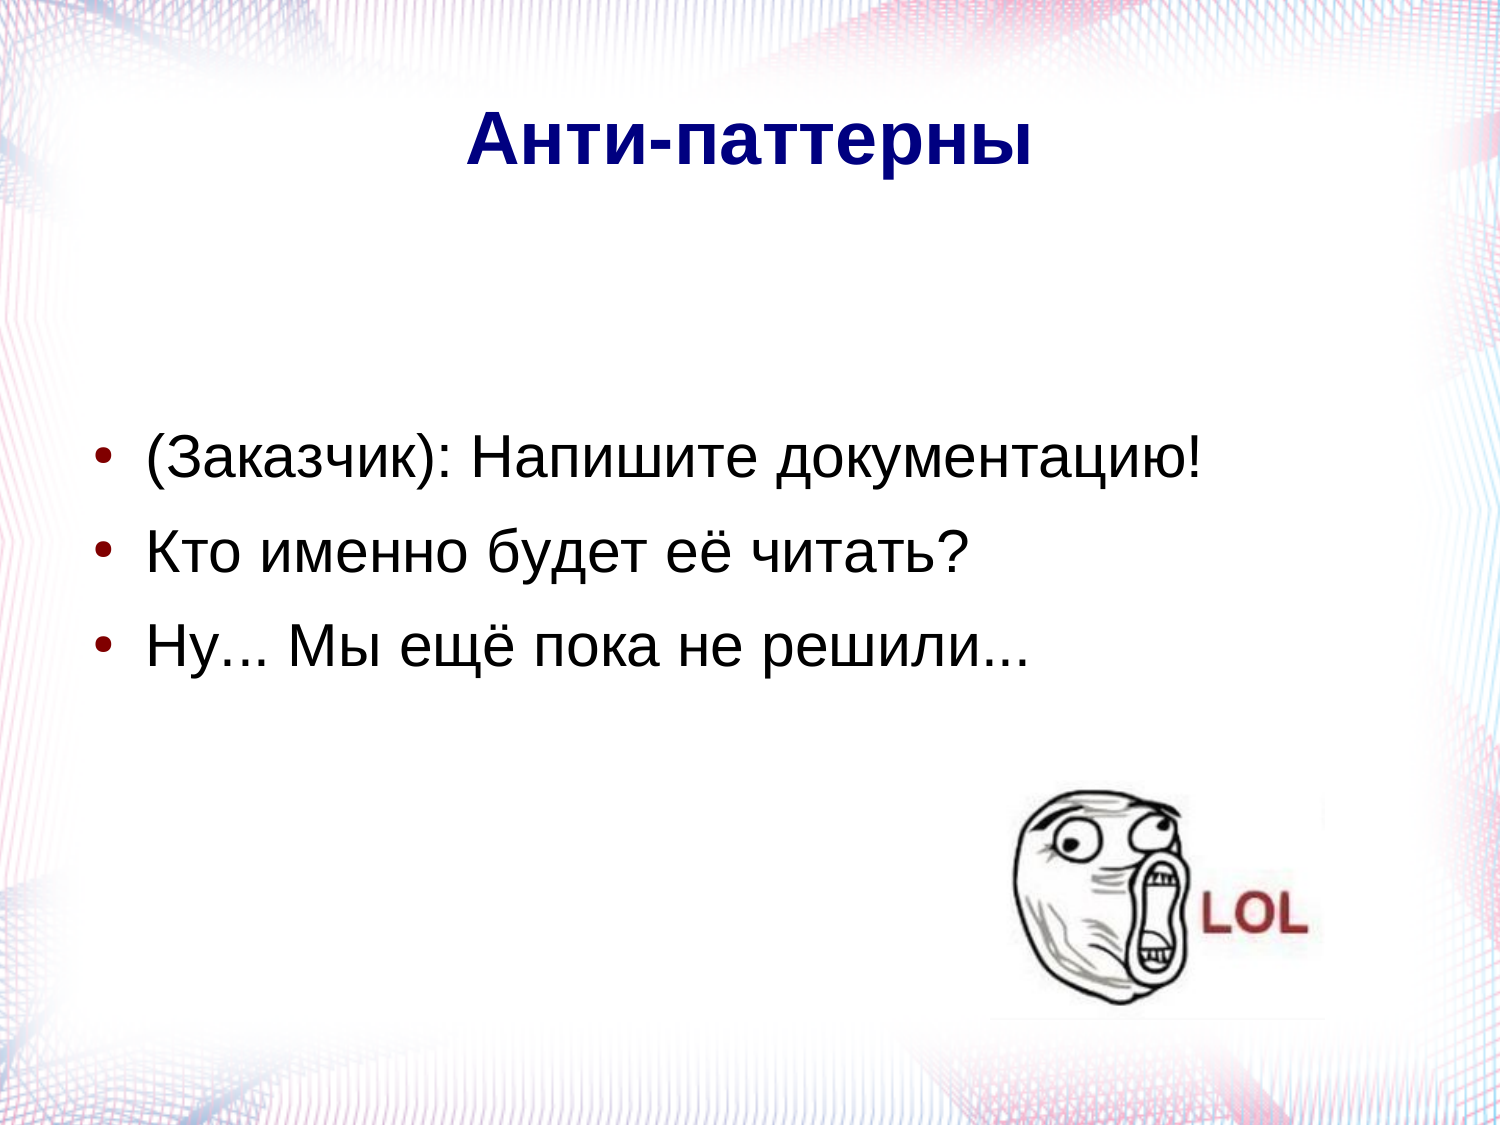

Анти-паттерны
# (Заказчик): Напишите документацию!
Кто именно будет её читать?
Ну... Мы ещё пока не решили...